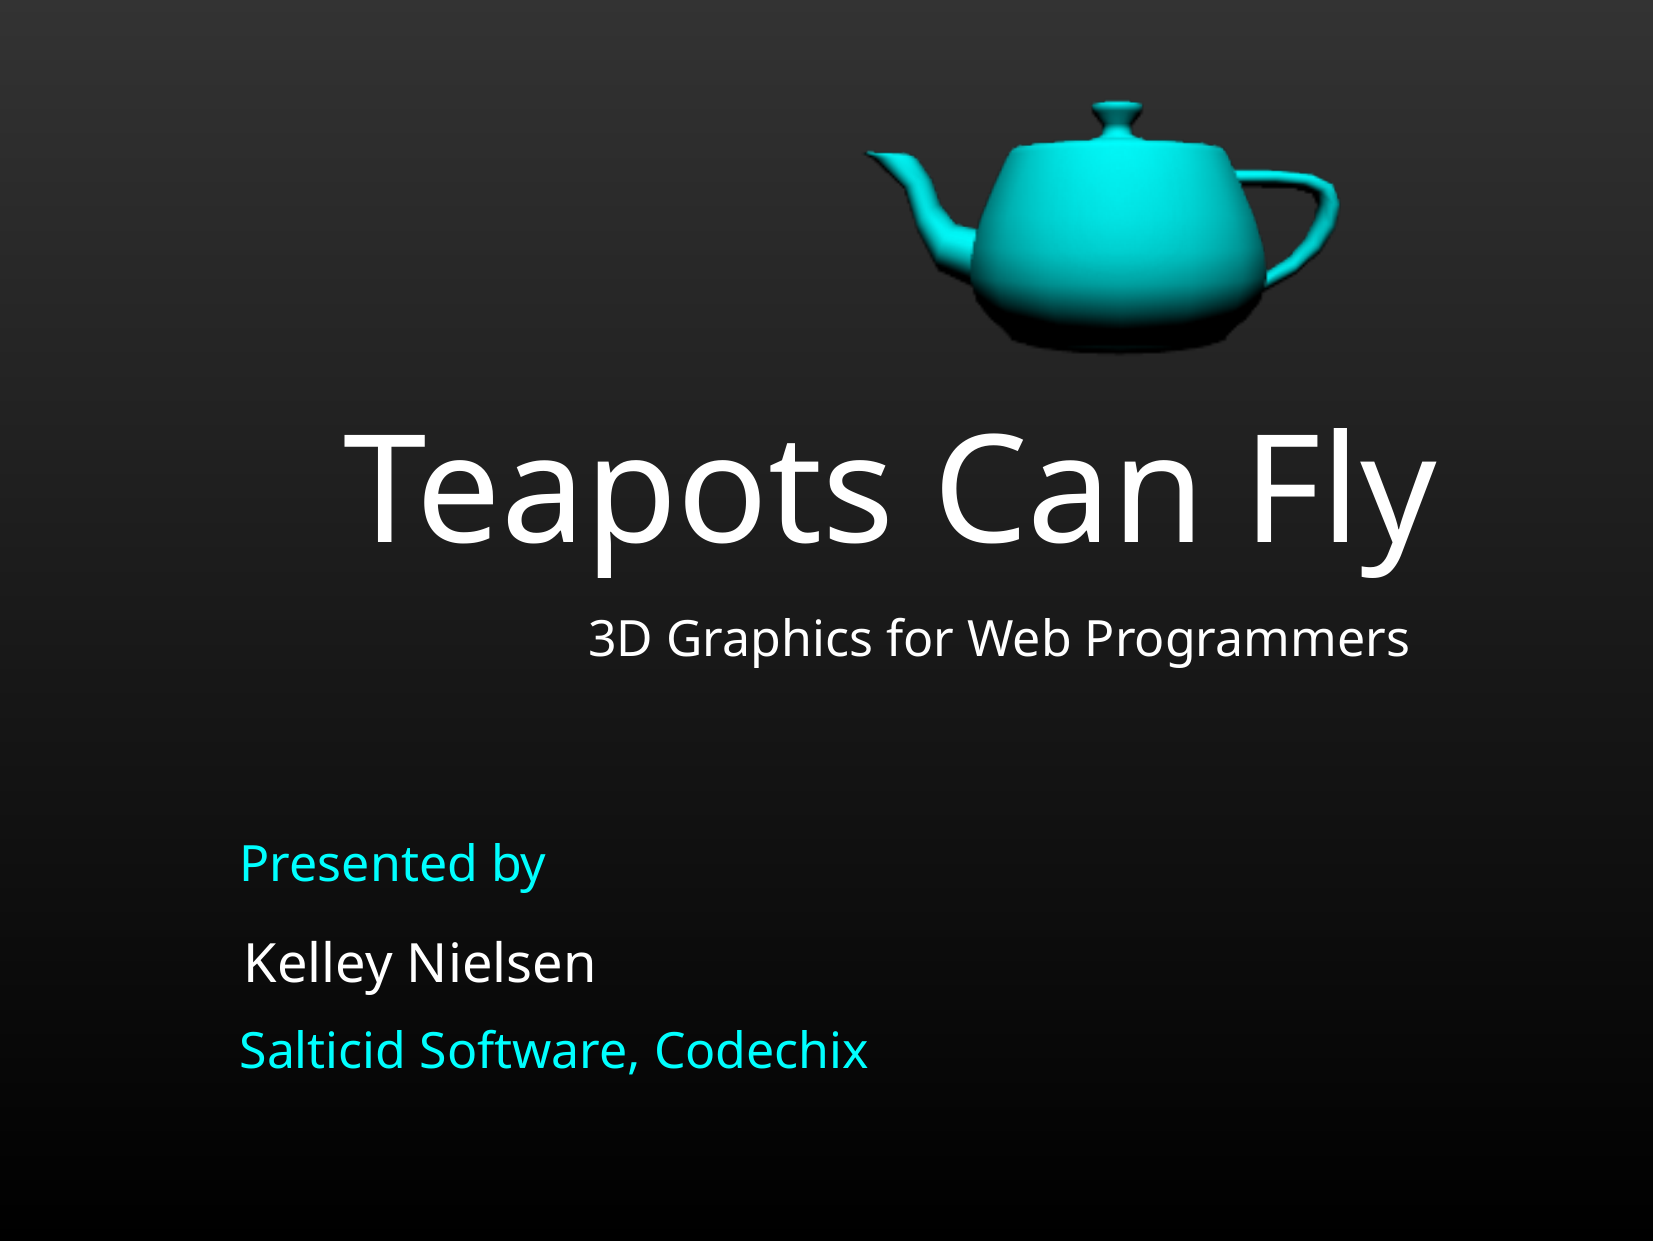

Teapots Can Fly
3D Graphics for Web Programmers
Presented by
Kelley Nielsen
Salticid Software, Codechix